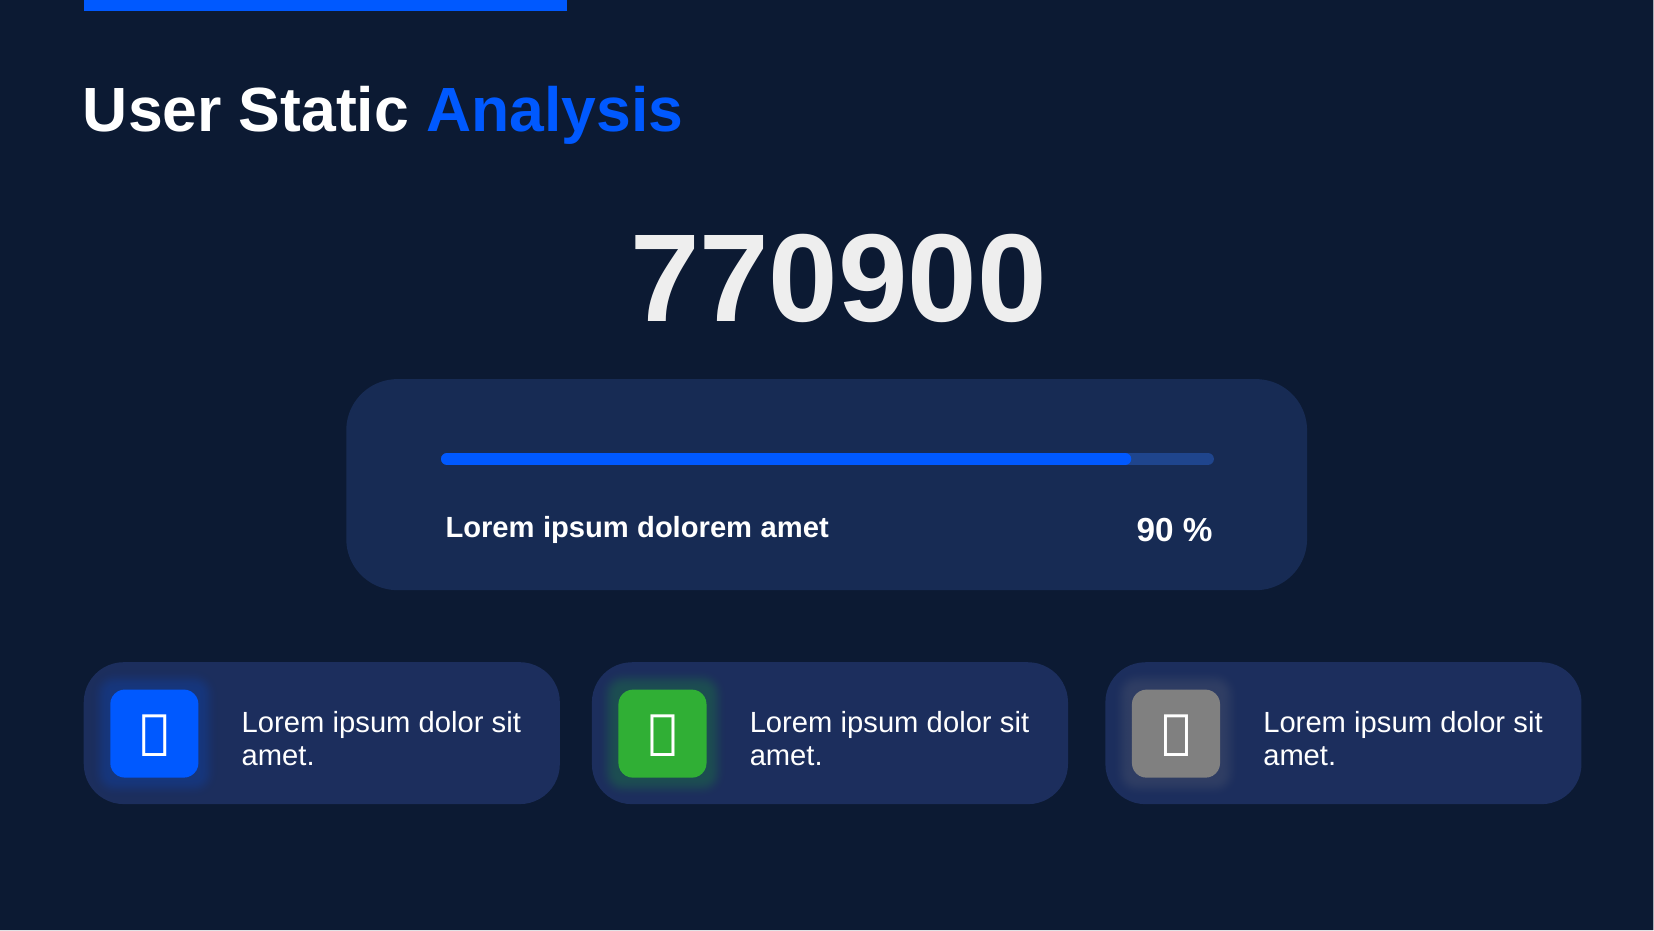

# User Static Analysis
770900
Lorem ipsum dolorem amet
90 %



Lorem ipsum dolor sit amet.
Lorem ipsum dolor sit amet.
Lorem ipsum dolor sit amet.